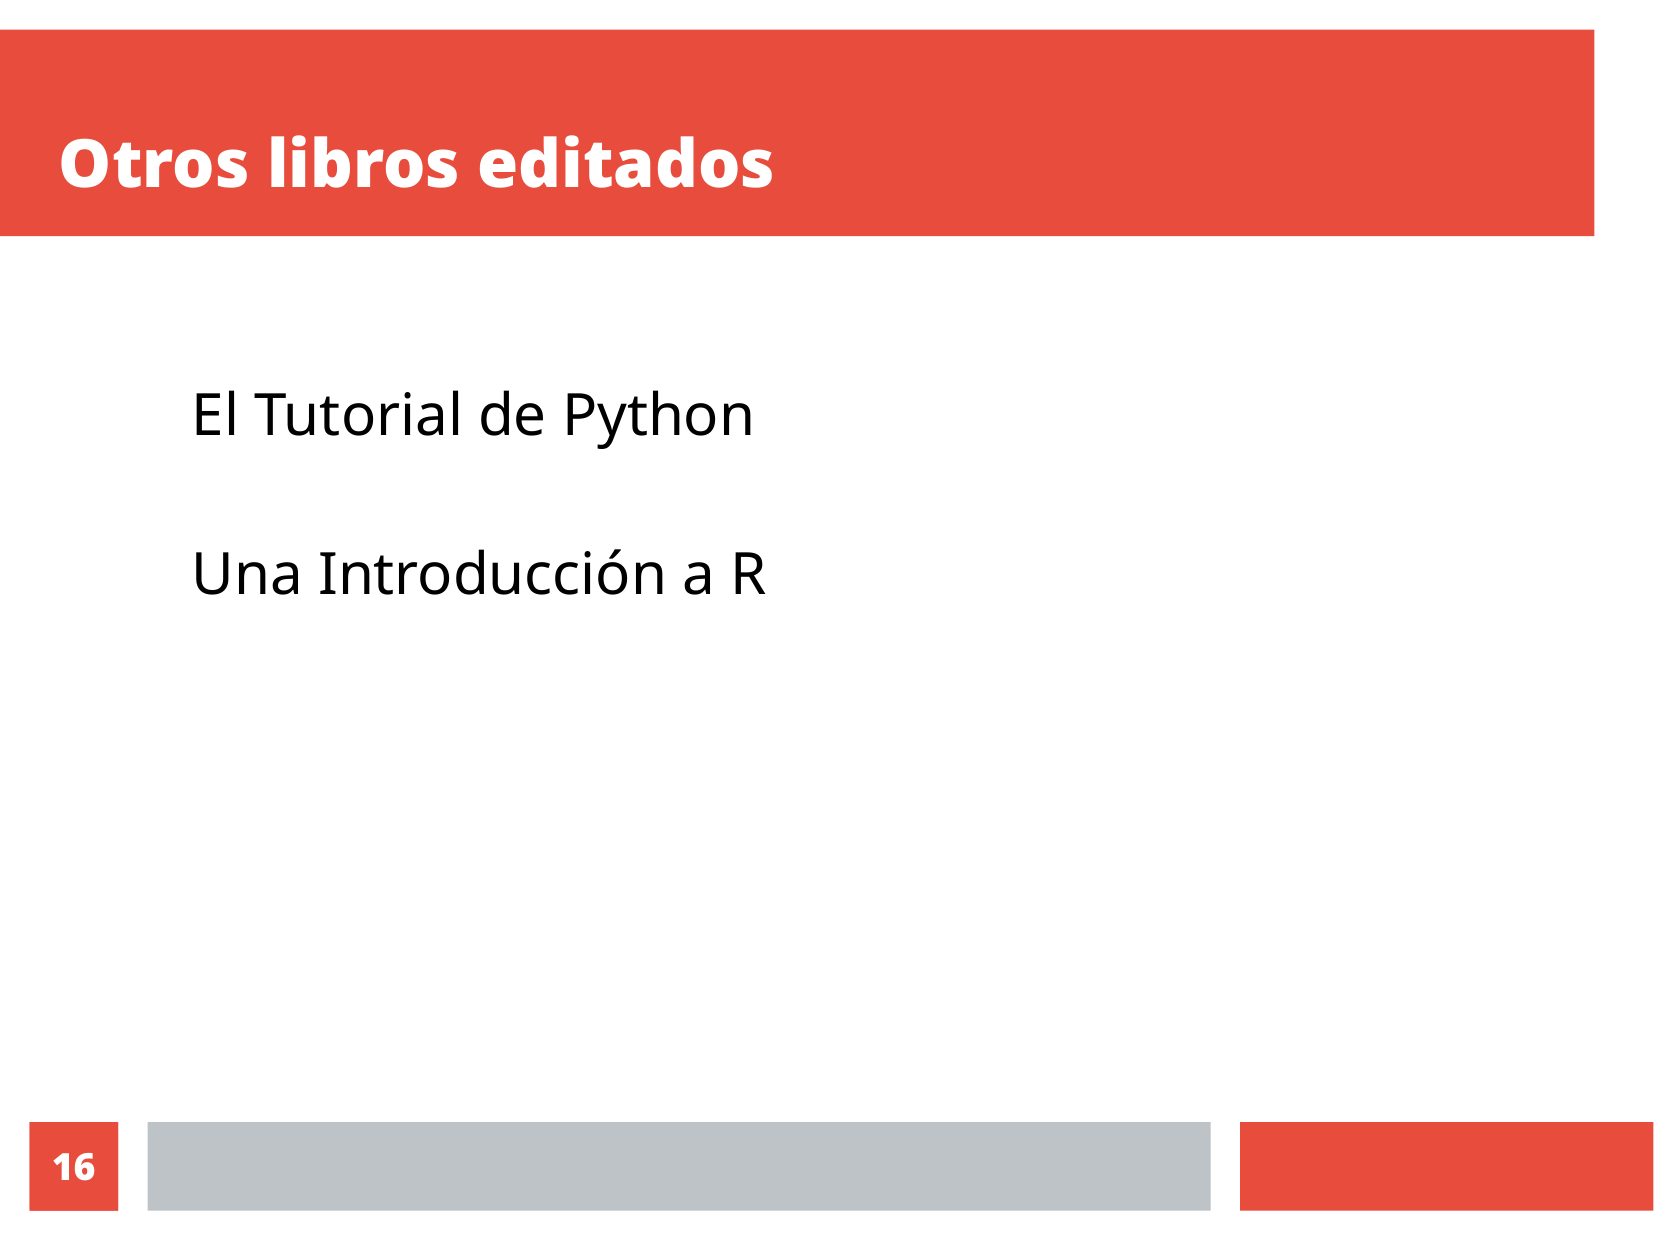

# Otros libros editados
El Tutorial de Python
Una Introducción a R
16